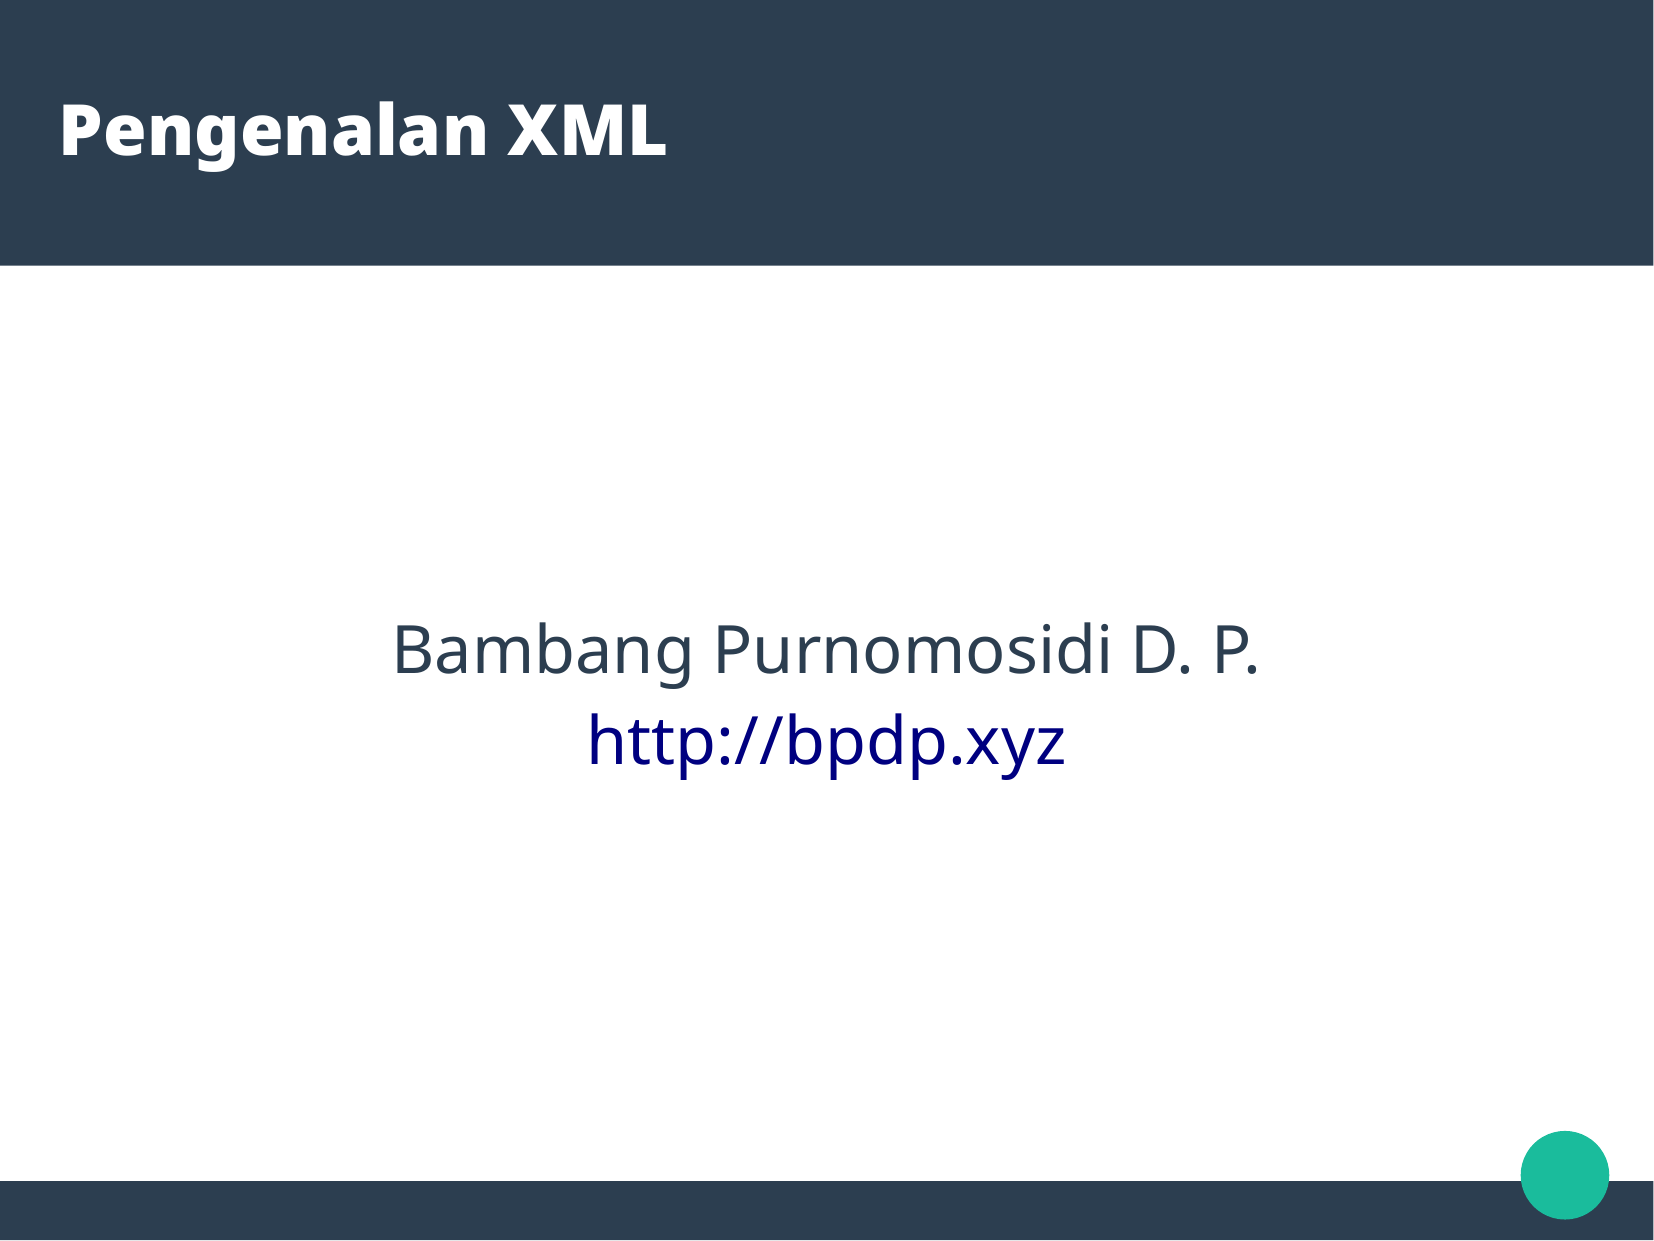

# Pengenalan XML
Bambang Purnomosidi D. P.
http://bpdp.xyz